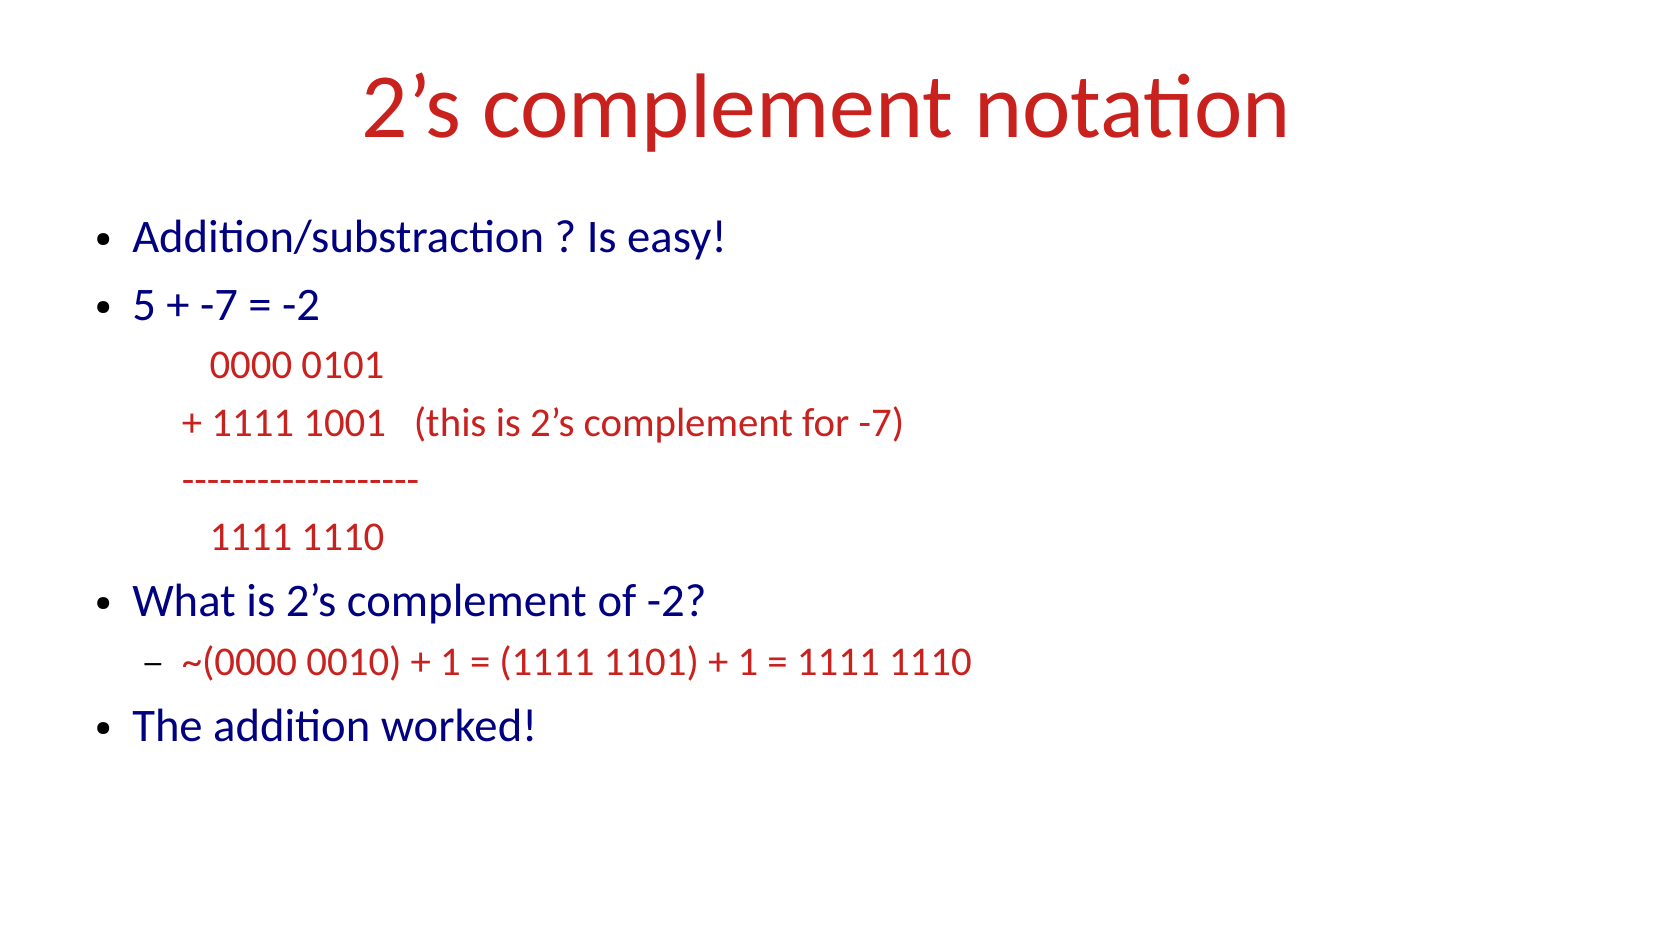

# 2’s complement notation
Addition/substraction ? Is easy!
5 + -7 = -2
 0000 0101
+ 1111 1001 (this is 2’s complement for -7)
-------------------
 1111 1110
What is 2’s complement of -2?
~(0000 0010) + 1 = (1111 1101) + 1 = 1111 1110
The addition worked!